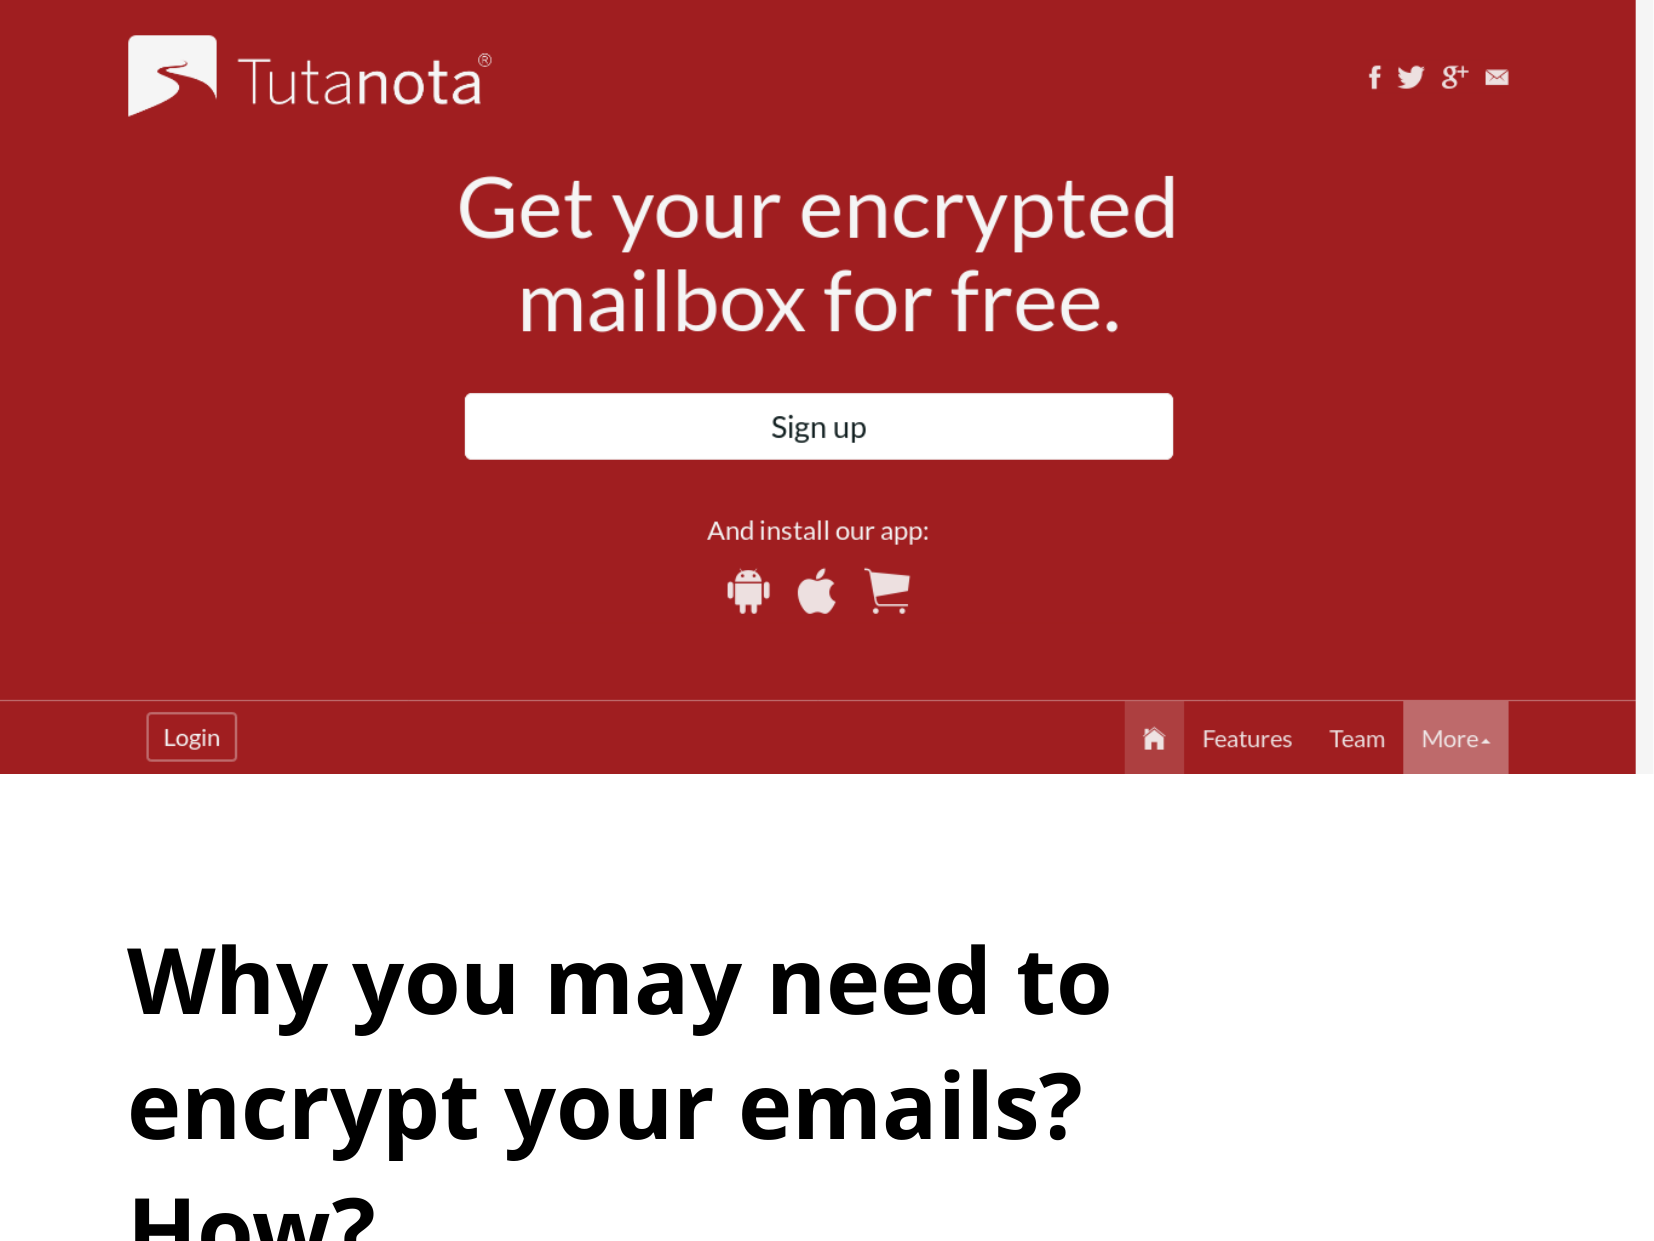

Why you may need to encrypt your emails? How?